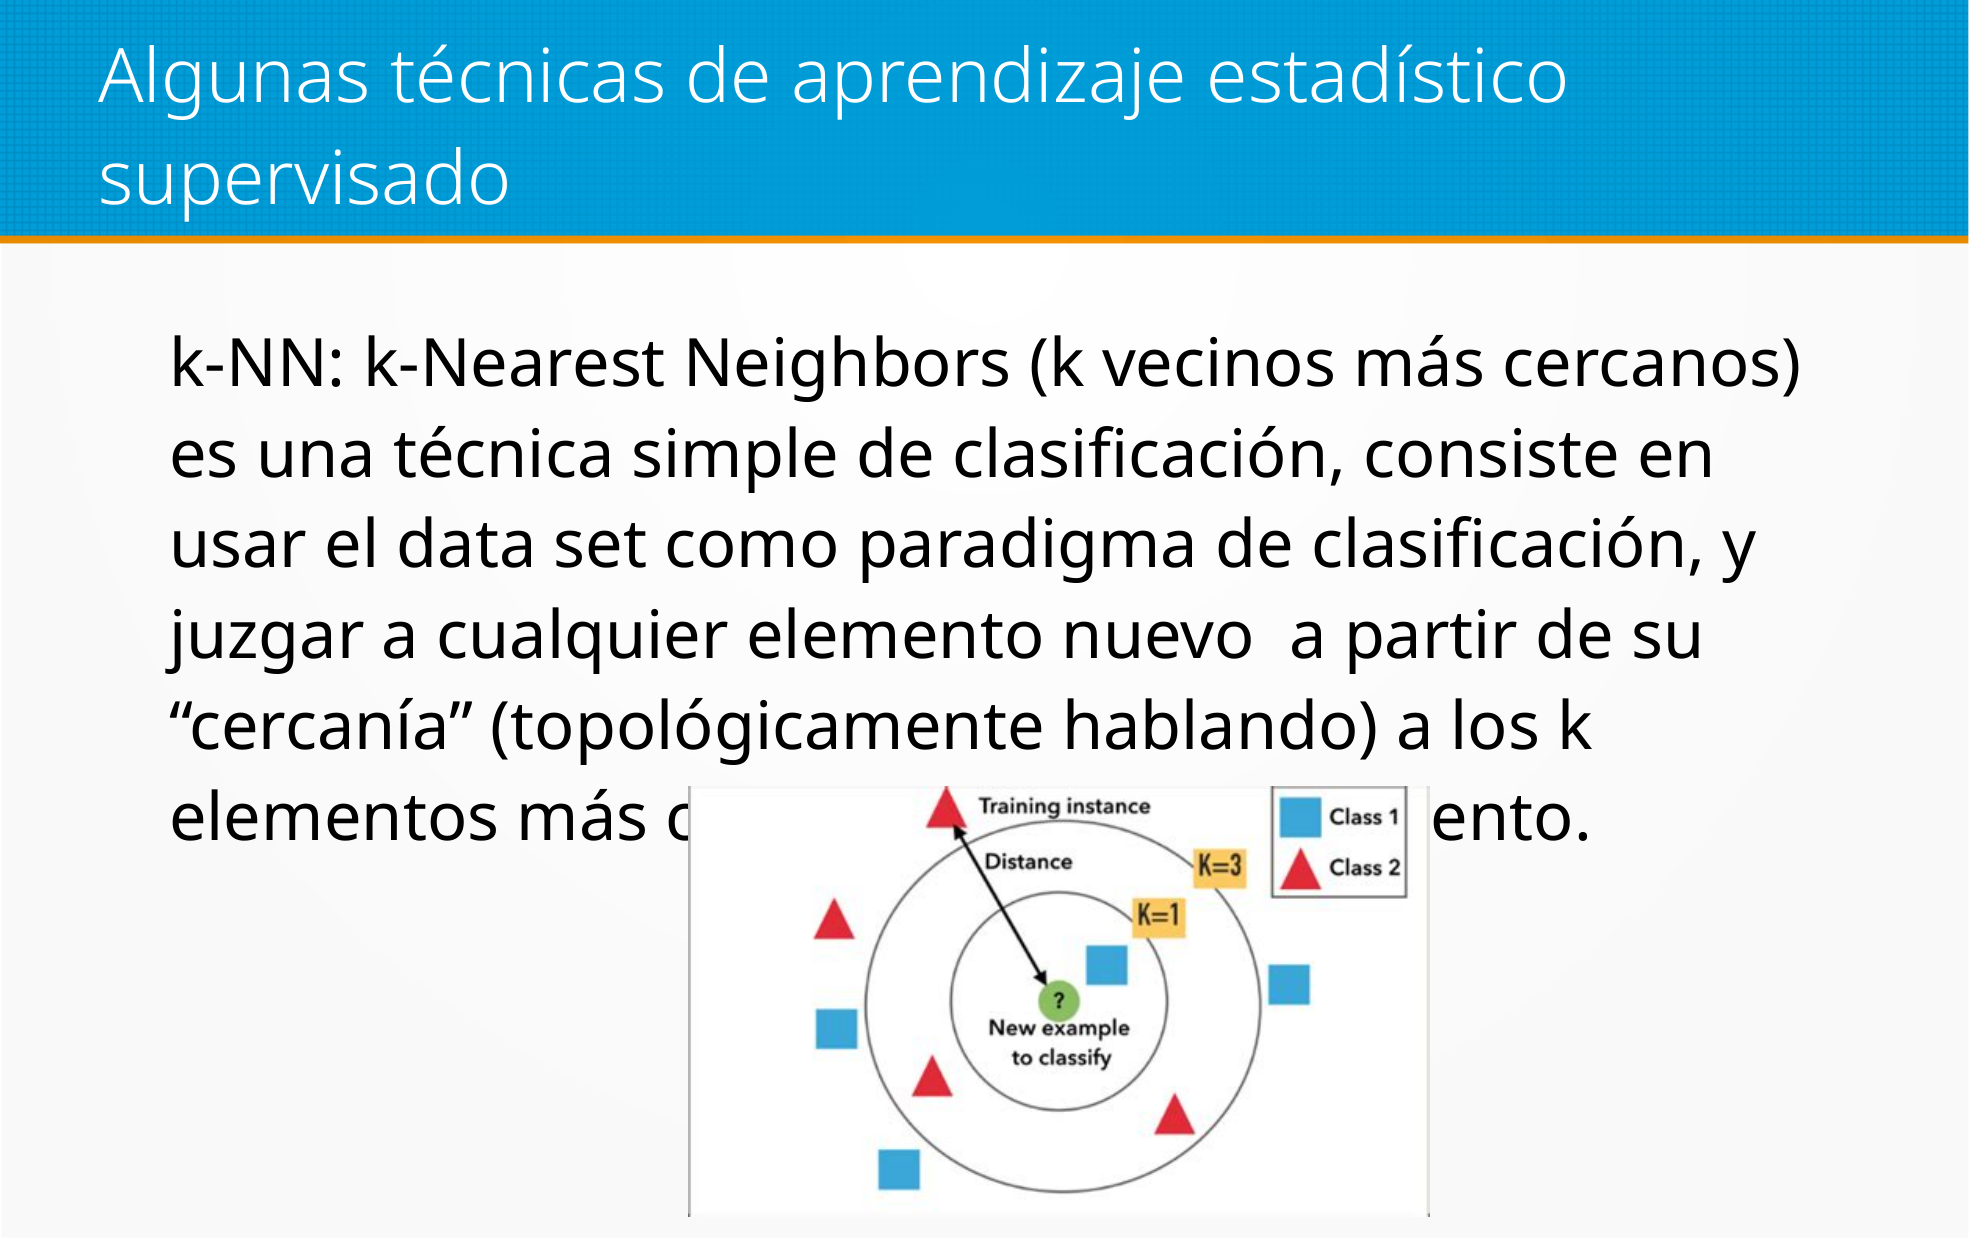

# Algunas técnicas de aprendizaje estadístico supervisado
k-NN: k-Nearest Neighbors (k vecinos más cercanos) es una técnica simple de clasificación, consiste en usar el data set como paradigma de clasificación, y juzgar a cualquier elemento nuevo a partir de su “cercanía” (topológicamente hablando) a los k elementos más cercanos de su conocimiento.